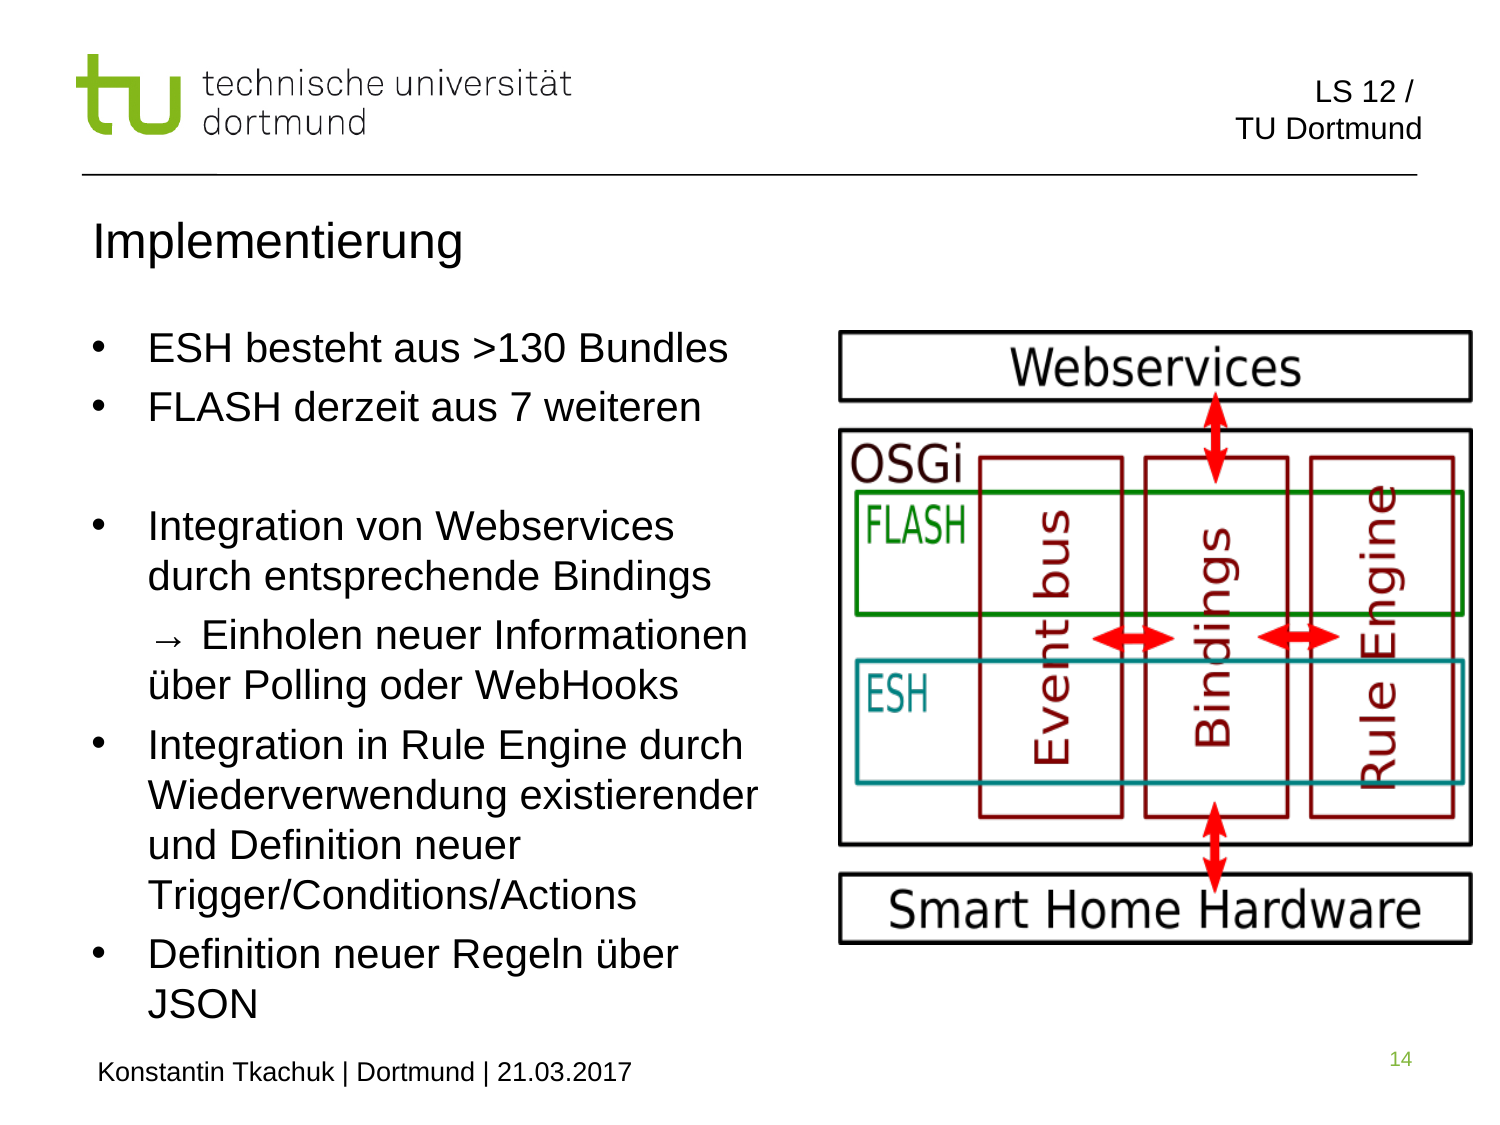

# Implementierung
ESH besteht aus >130 Bundles
FLASH derzeit aus 7 weiteren
Integration von Webservices durch entsprechende Bindings
→ Einholen neuer Informationen über Polling oder WebHooks
Integration in Rule Engine durch Wiederverwendung existierender und Definition neuer Trigger/Conditions/Actions
Definition neuer Regeln über JSON
Konstantin Tkachuk | Dortmund | 21.03.2017